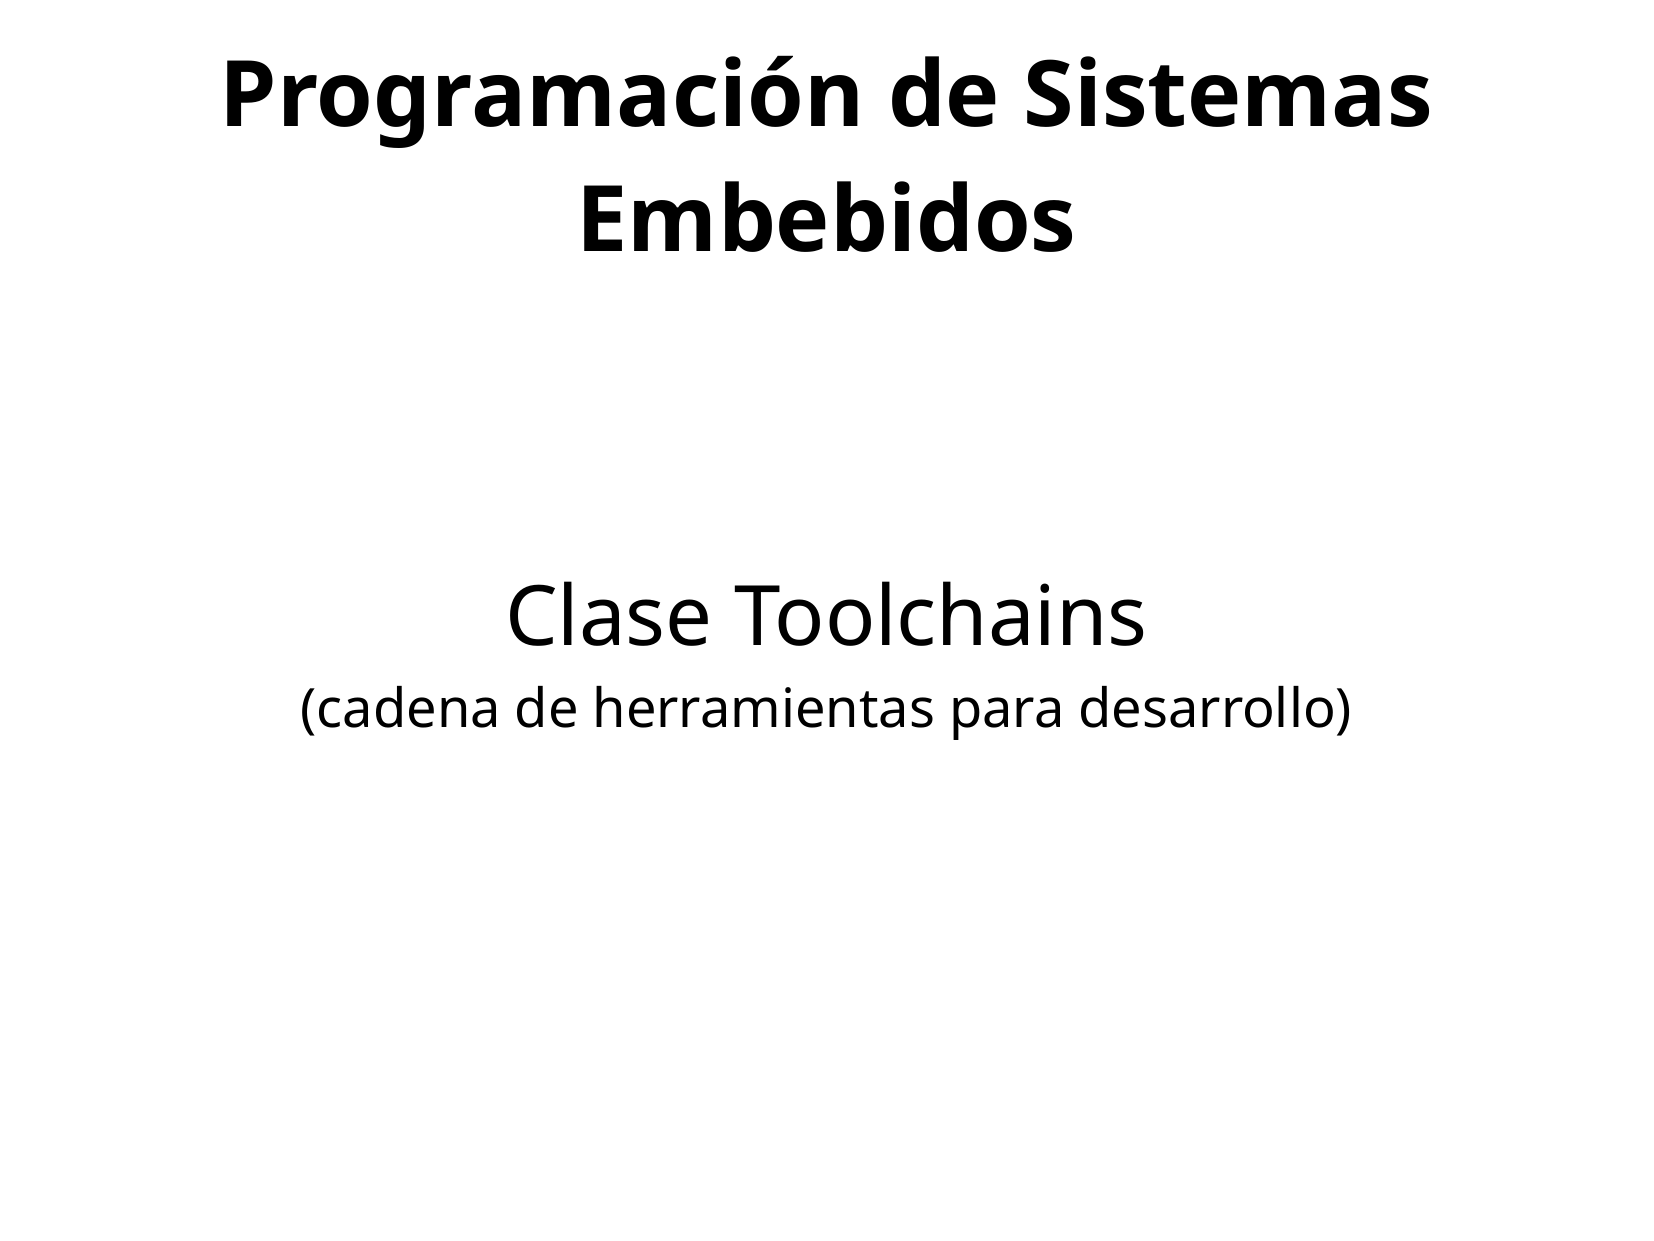

# Programación de Sistemas Embebidos
Clase Toolchains
(cadena de herramientas para desarrollo)